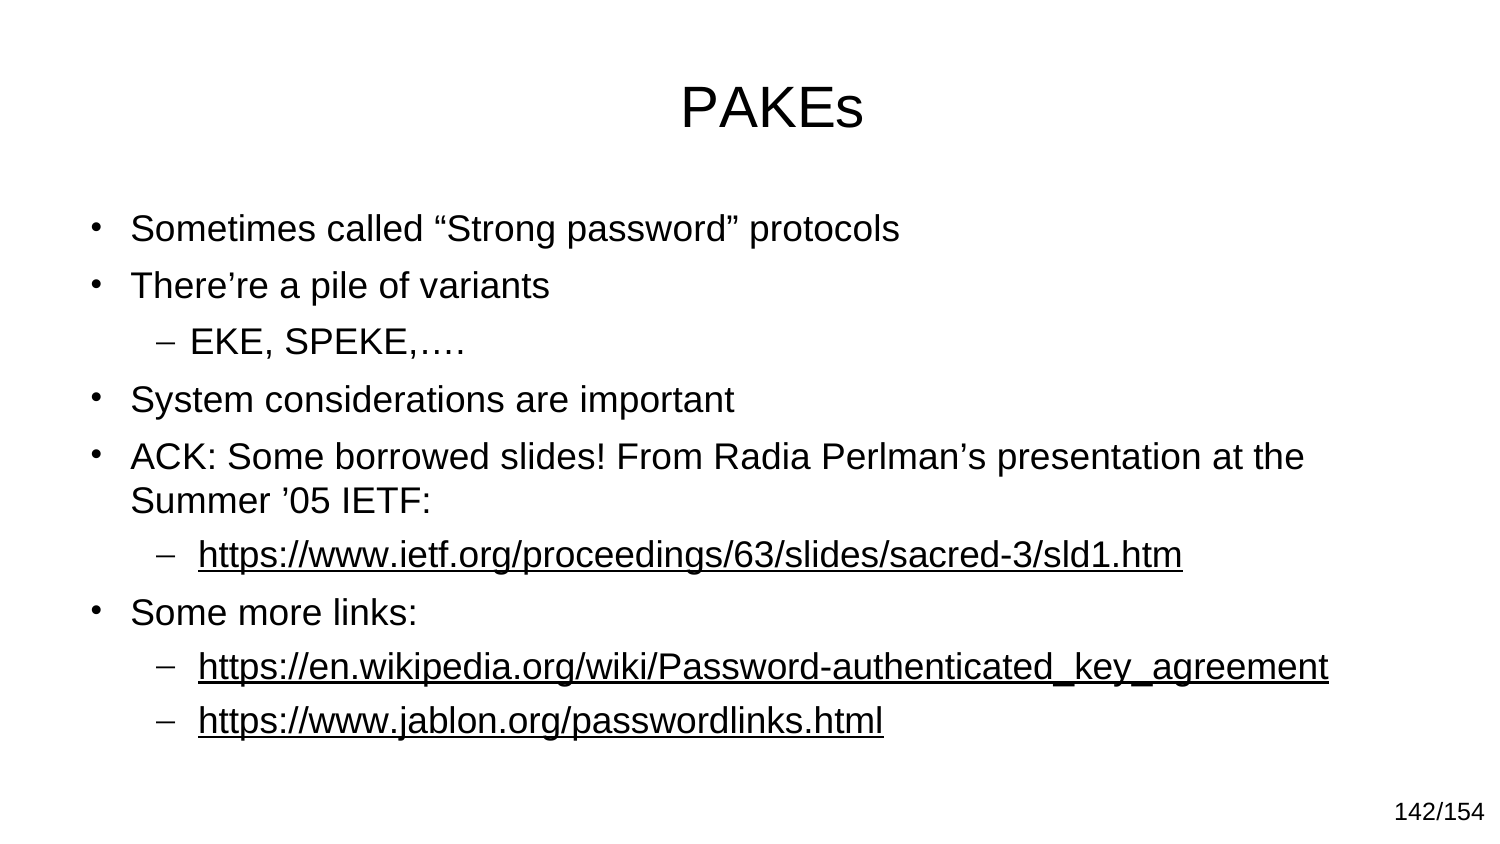

# PAKEs
Sometimes called “Strong password” protocols
There’re a pile of variants
EKE, SPEKE,….
System considerations are important
ACK: Some borrowed slides! From Radia Perlman’s presentation at the Summer ’05 IETF:
https://www.ietf.org/proceedings/63/slides/sacred-3/sld1.htm
Some more links:
https://en.wikipedia.org/wiki/Password-authenticated_key_agreement
https://www.jablon.org/passwordlinks.html